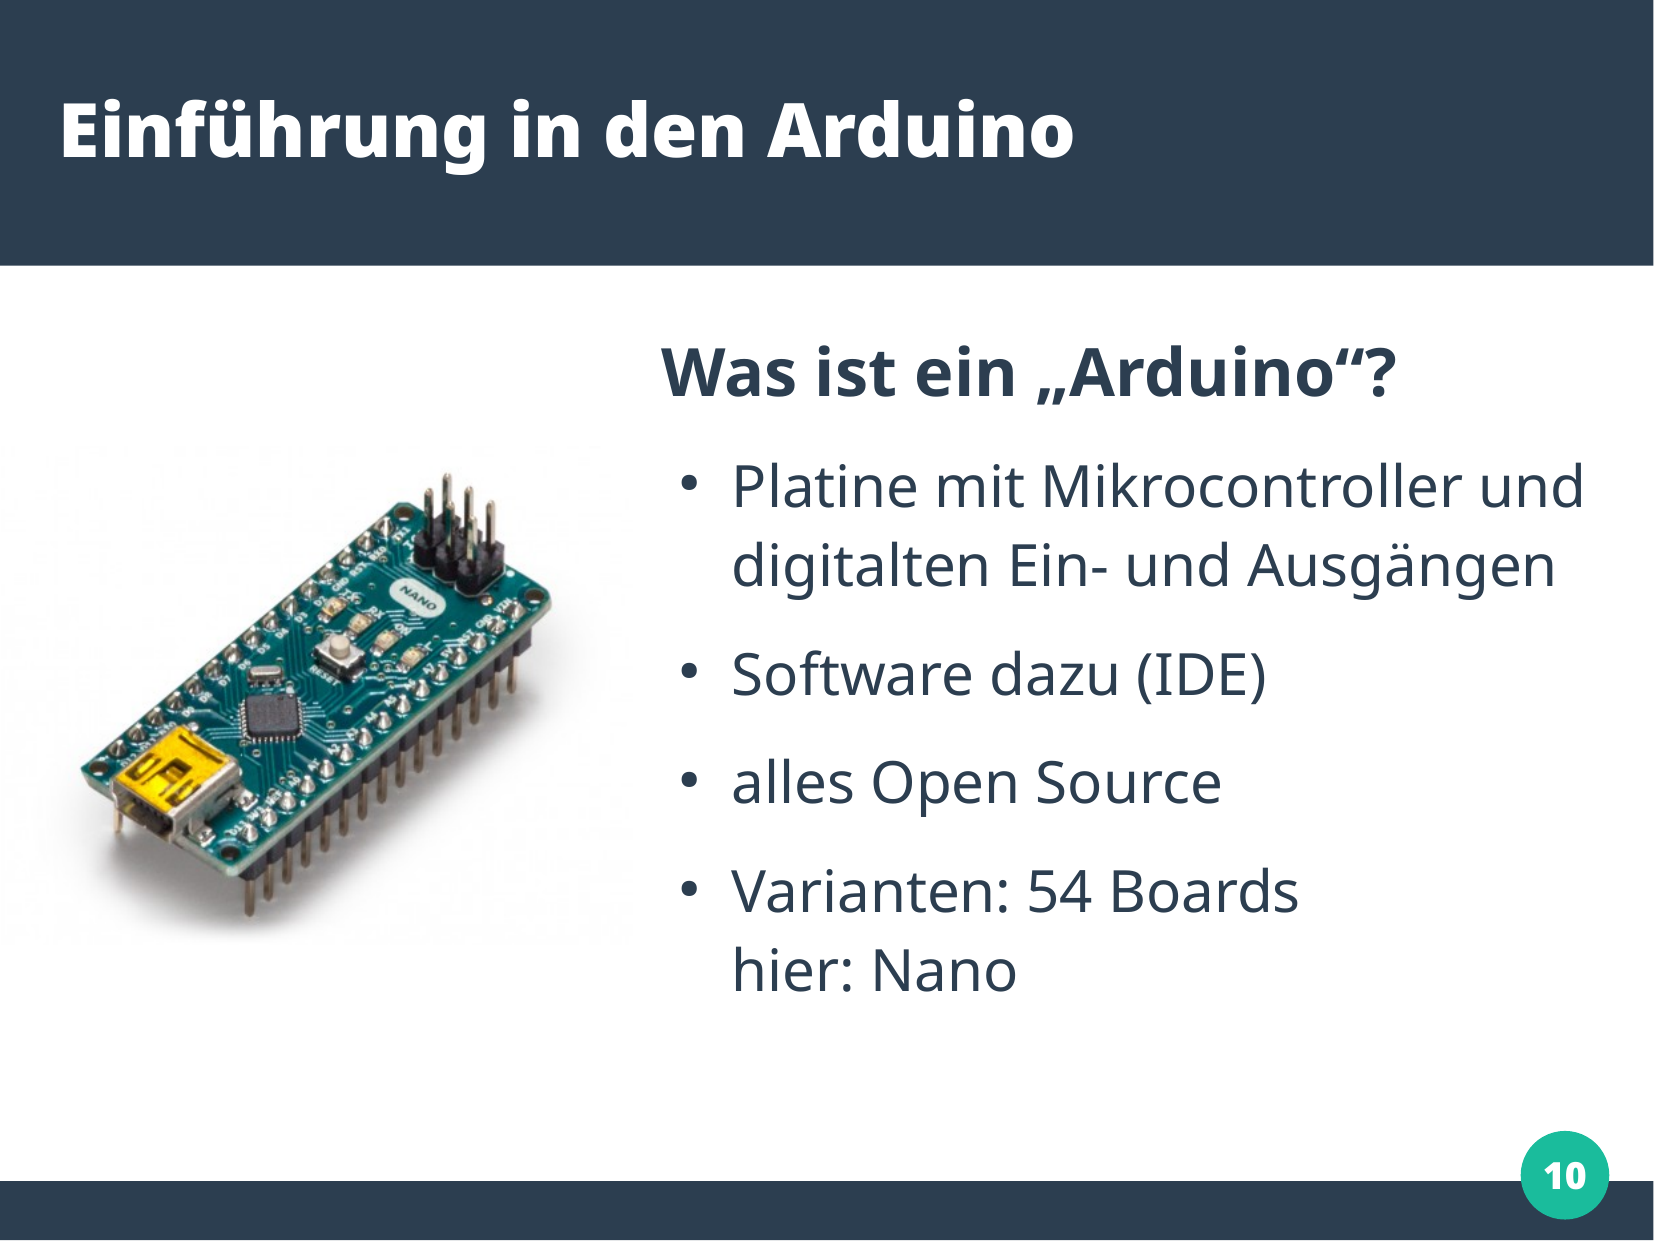

# Einführung in den Arduino
Was ist ein „Arduino“?
Platine mit Mikrocontroller und digitalten Ein- und Ausgängen
Software dazu (IDE)
alles Open Source
Varianten: 54 Boards
hier: Nano
10